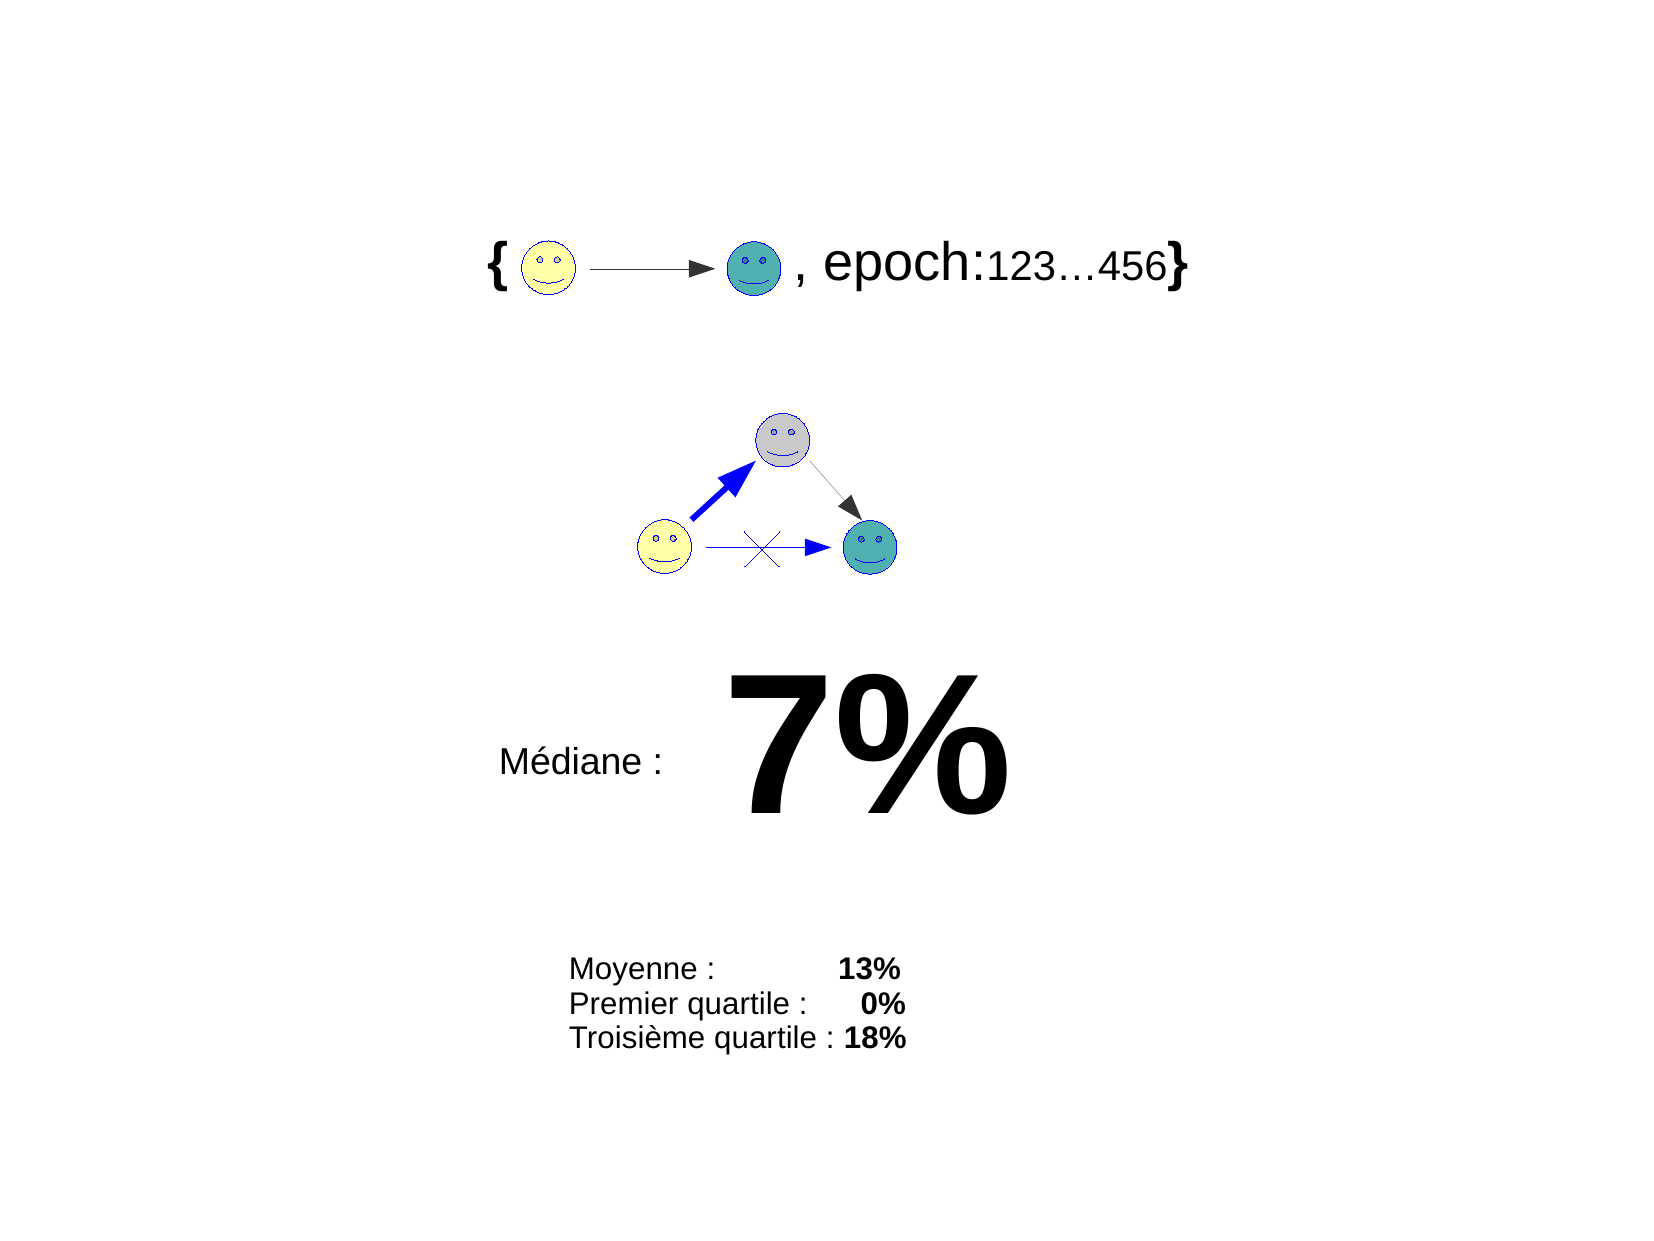

{ , epoch:123…456}
7%
Médiane :
Moyenne : 13%
Premier quartile : 0%
Troisième quartile : 18%